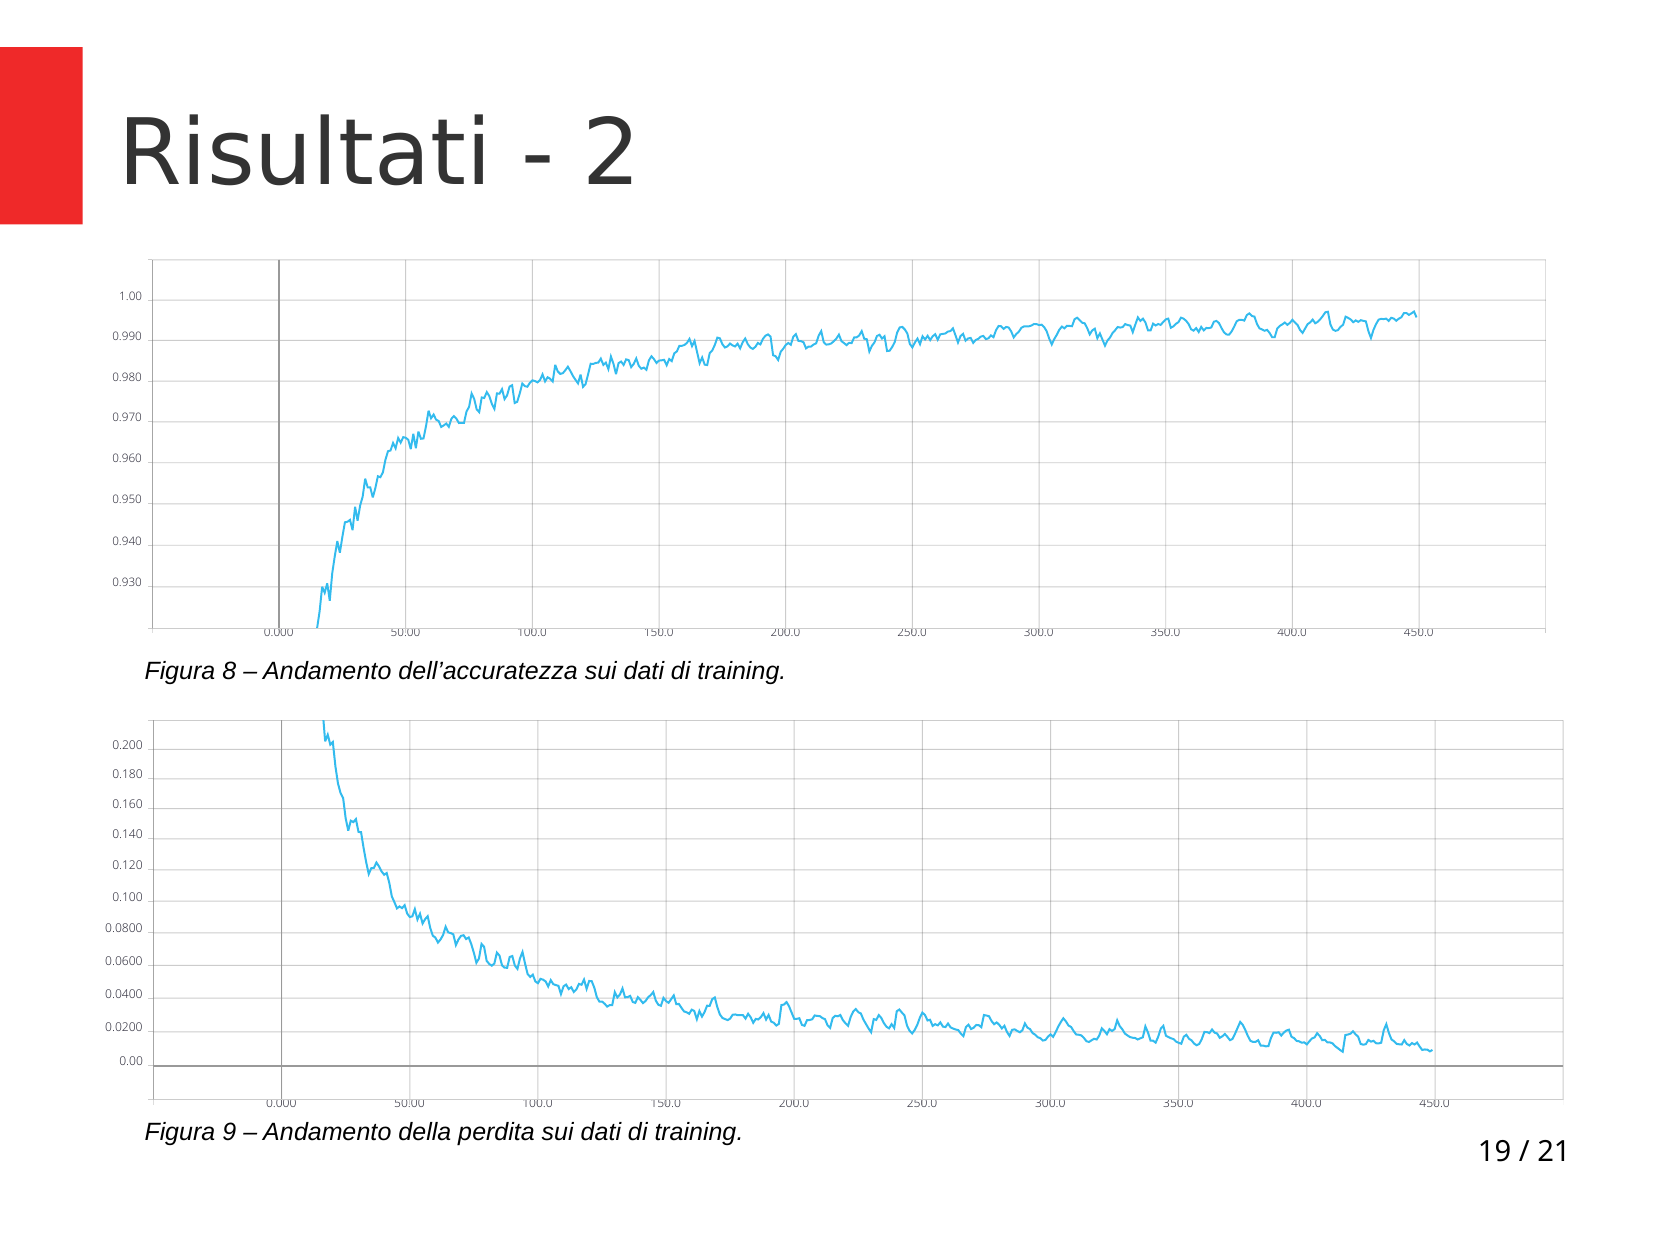

# Risultati - 2
Figura 8 – Andamento dell’accuratezza sui dati di training.
Figura 9 – Andamento della perdita sui dati di training.
19